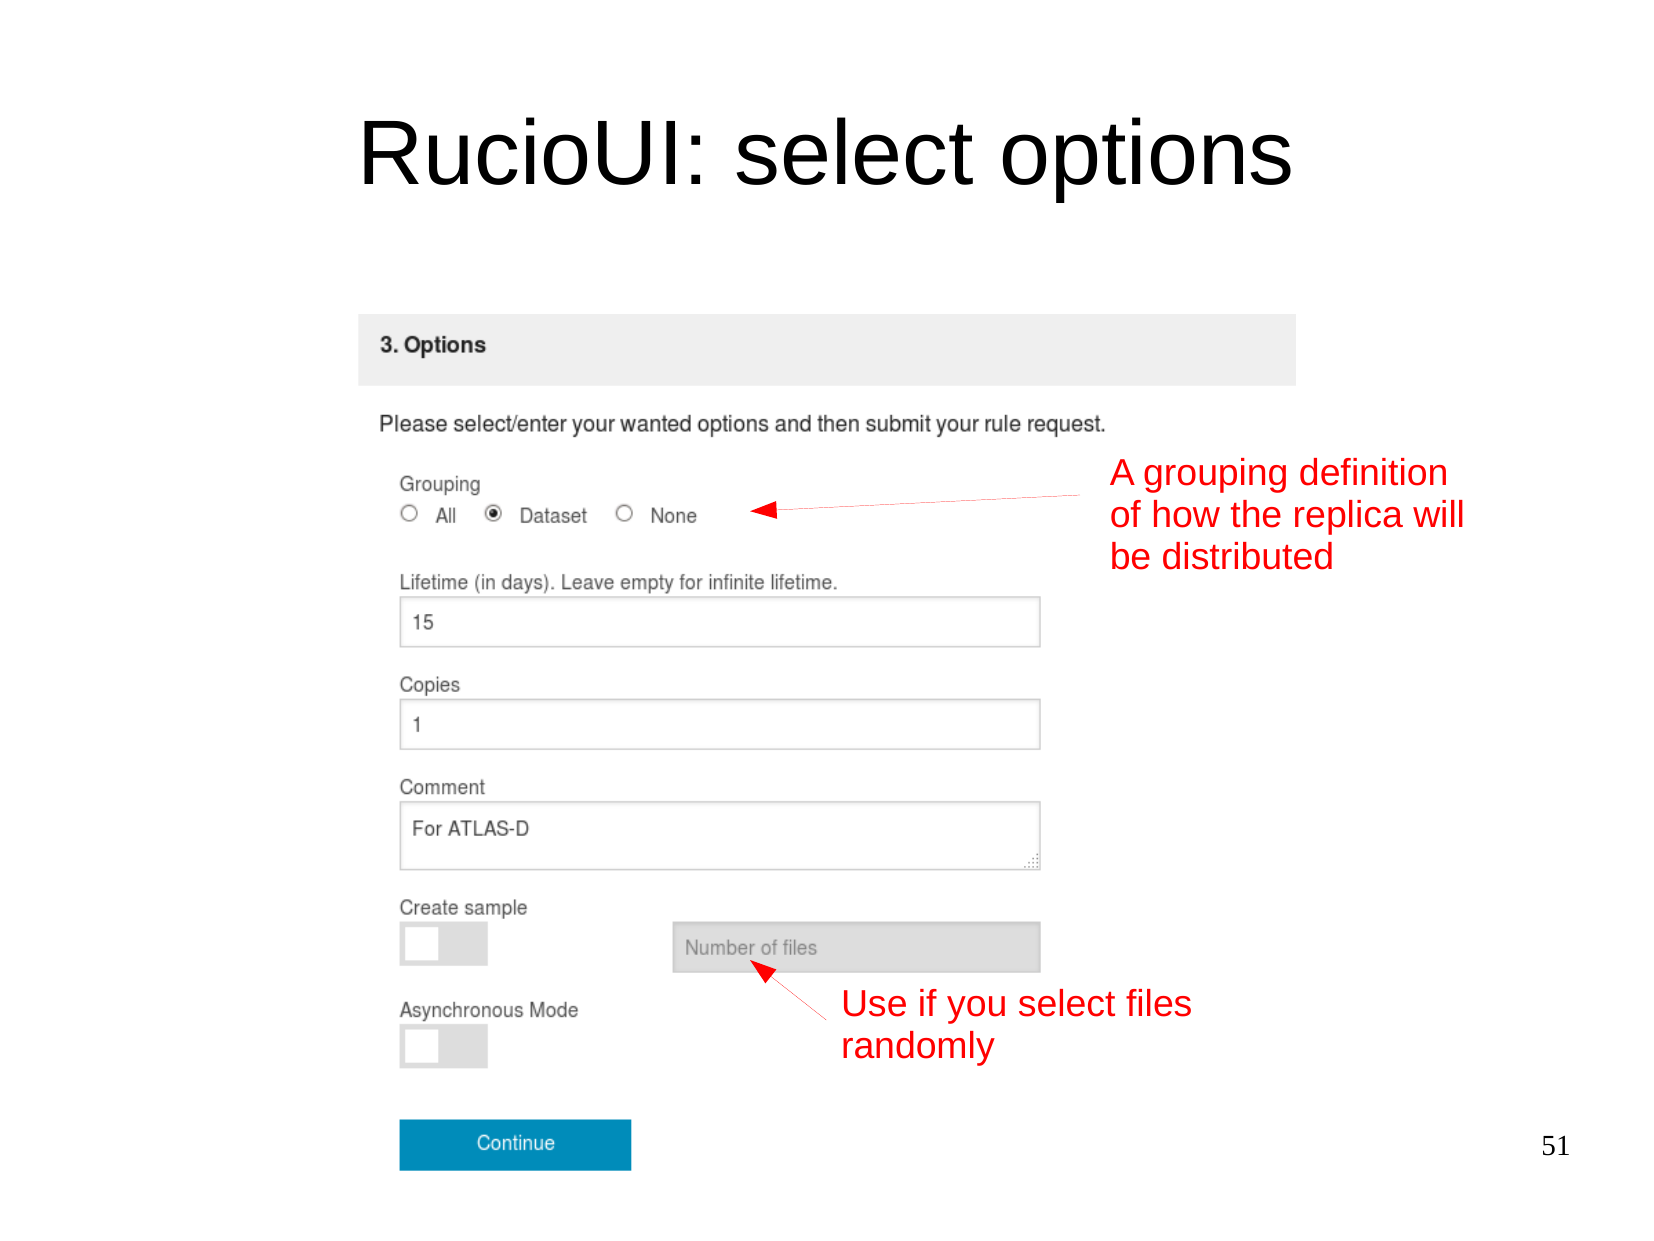

# RucioUI: select options
A grouping definition of how the replica will be distributed
Use if you select files randomly
ATLAS-D Physics Meeting 2017
51